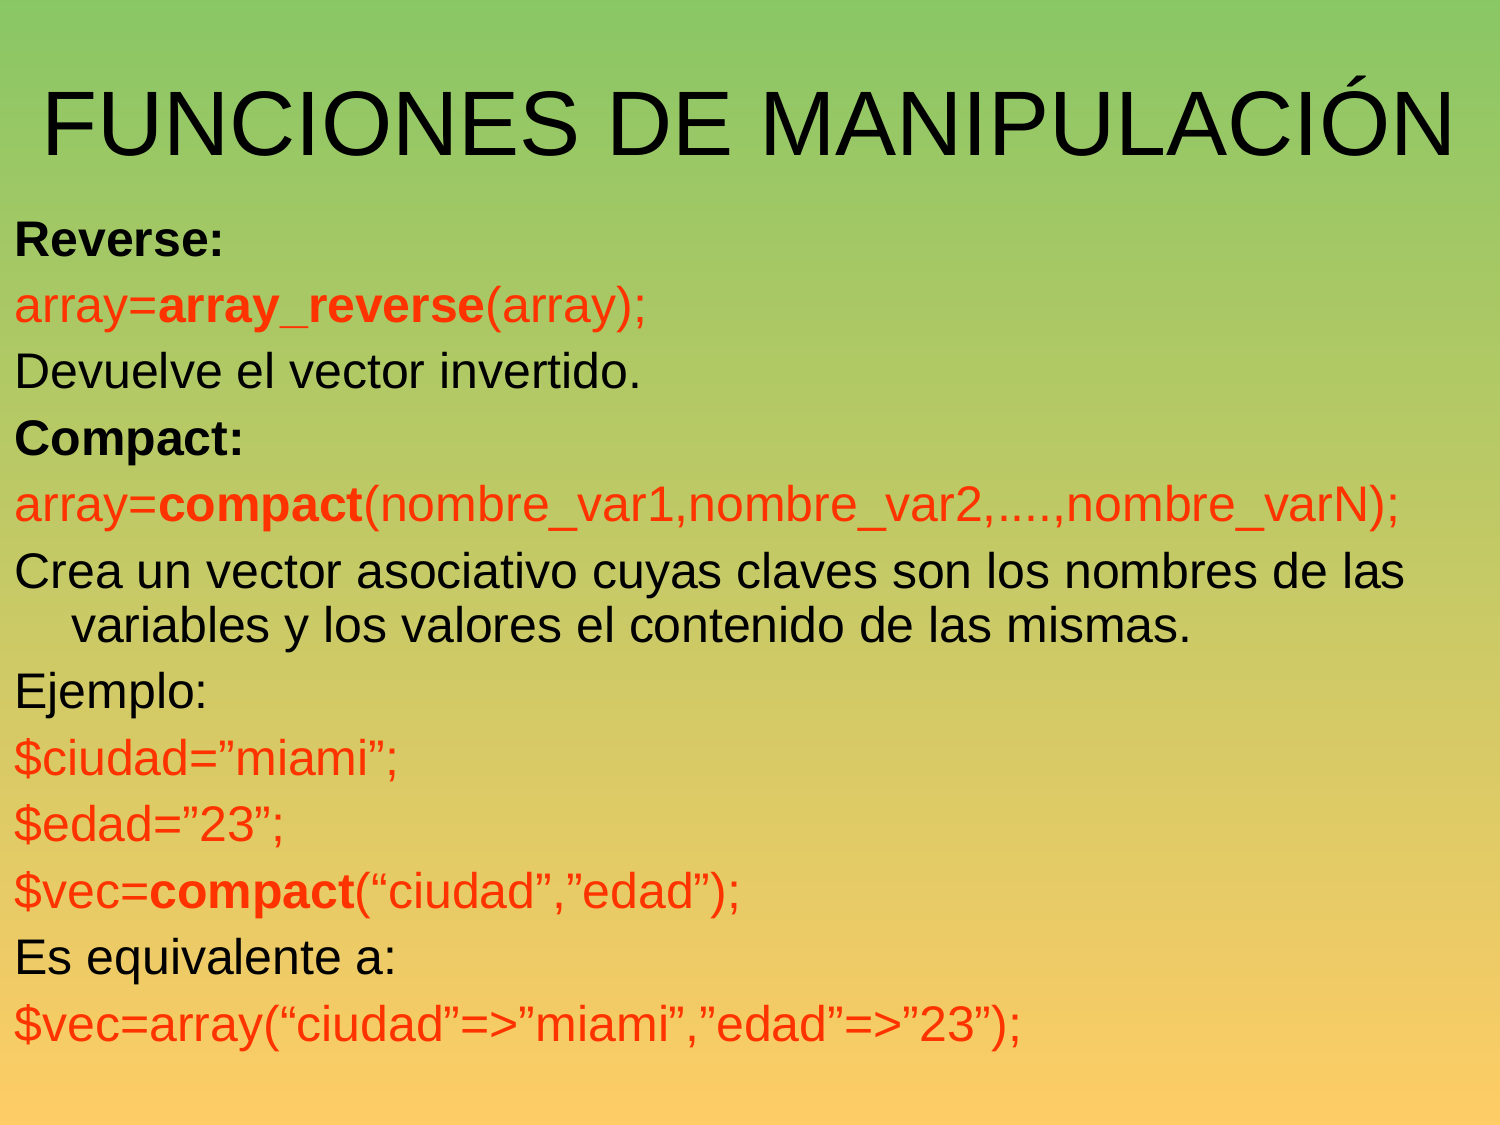

# Reverse:
array=array_reverse(array);
Devuelve el vector invertido.
Compact:
array=compact(nombre_var1,nombre_var2,....,nombre_varN);
Crea un vector asociativo cuyas claves son los nombres de las variables y los valores el contenido de las mismas.
Ejemplo:
$ciudad=”miami”;
$edad=”23”;
$vec=compact(“ciudad”,”edad”);
Es equivalente a:
$vec=array(“ciudad”=>”miami”,”edad”=>”23”);
FUNCIONES DE MANIPULACIÓN